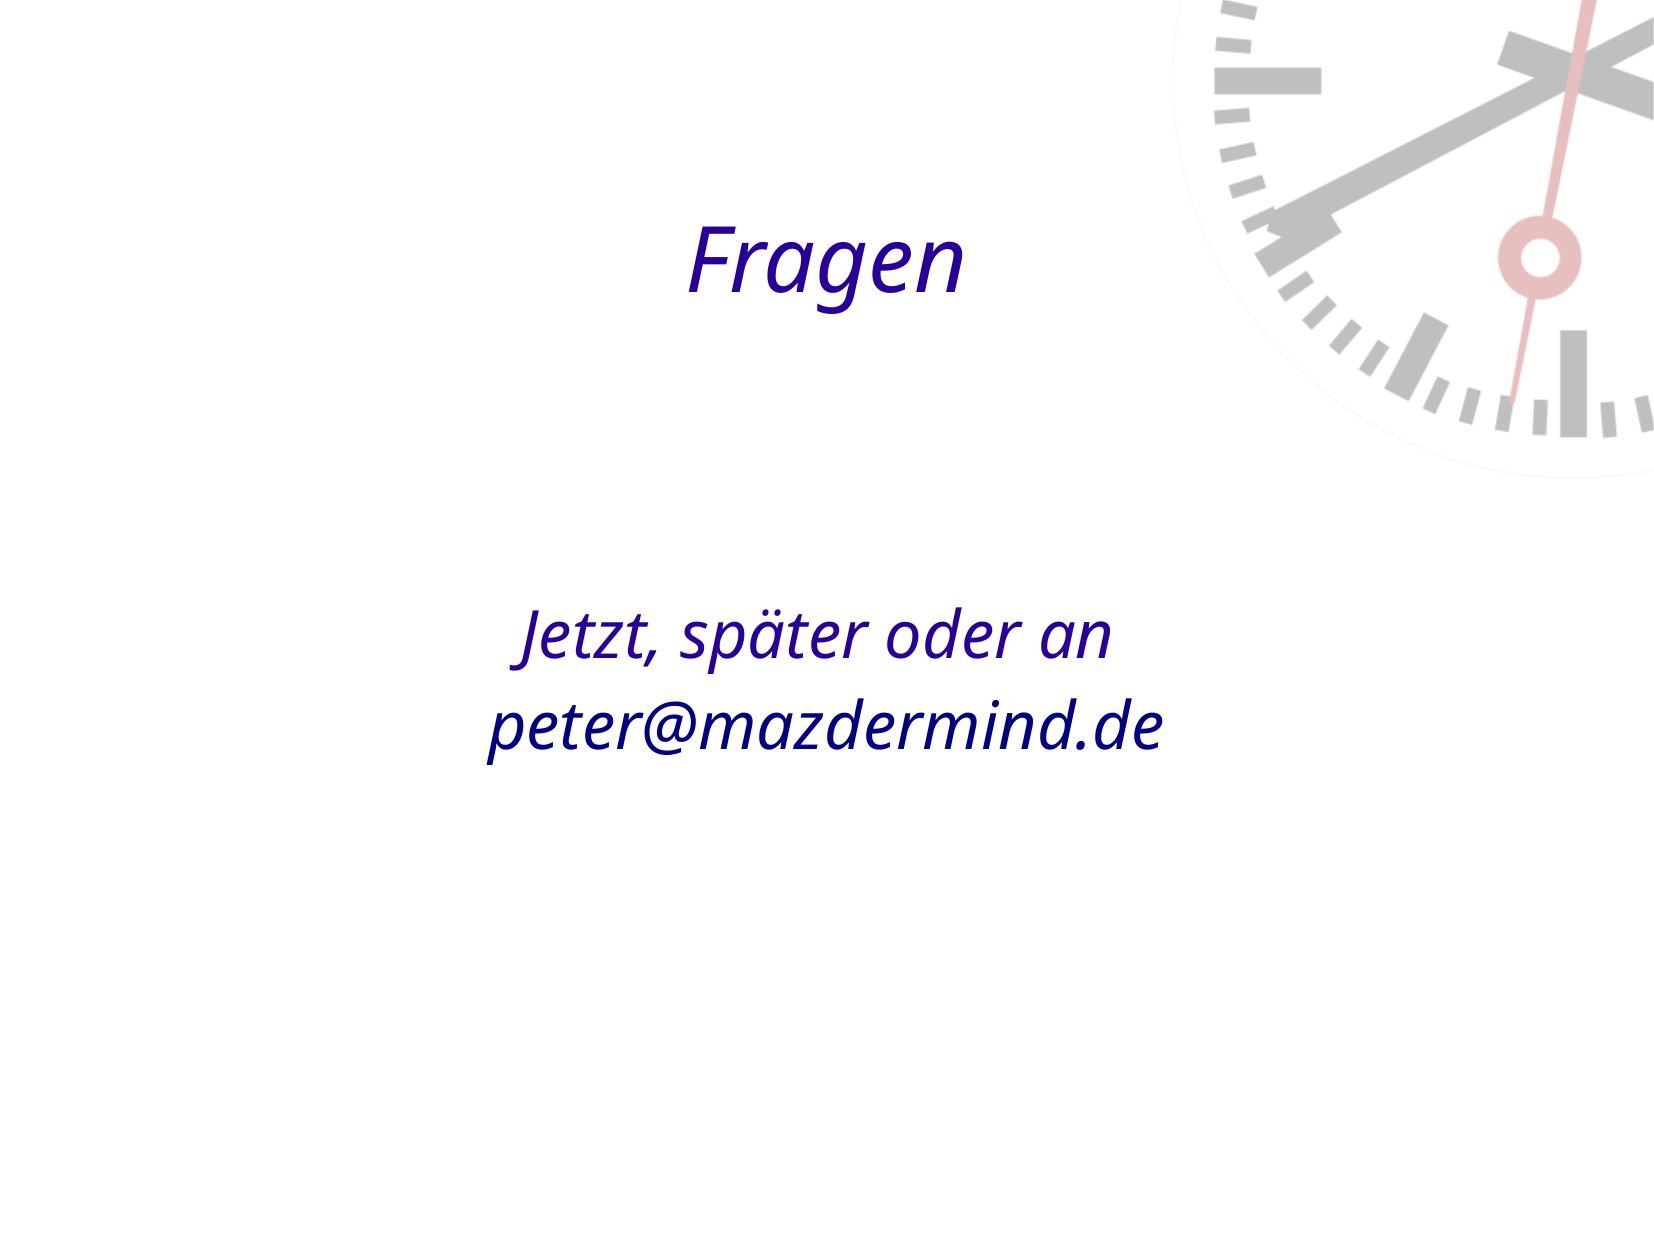

# Fragen
Jetzt, später oder an
peter@mazdermind.de